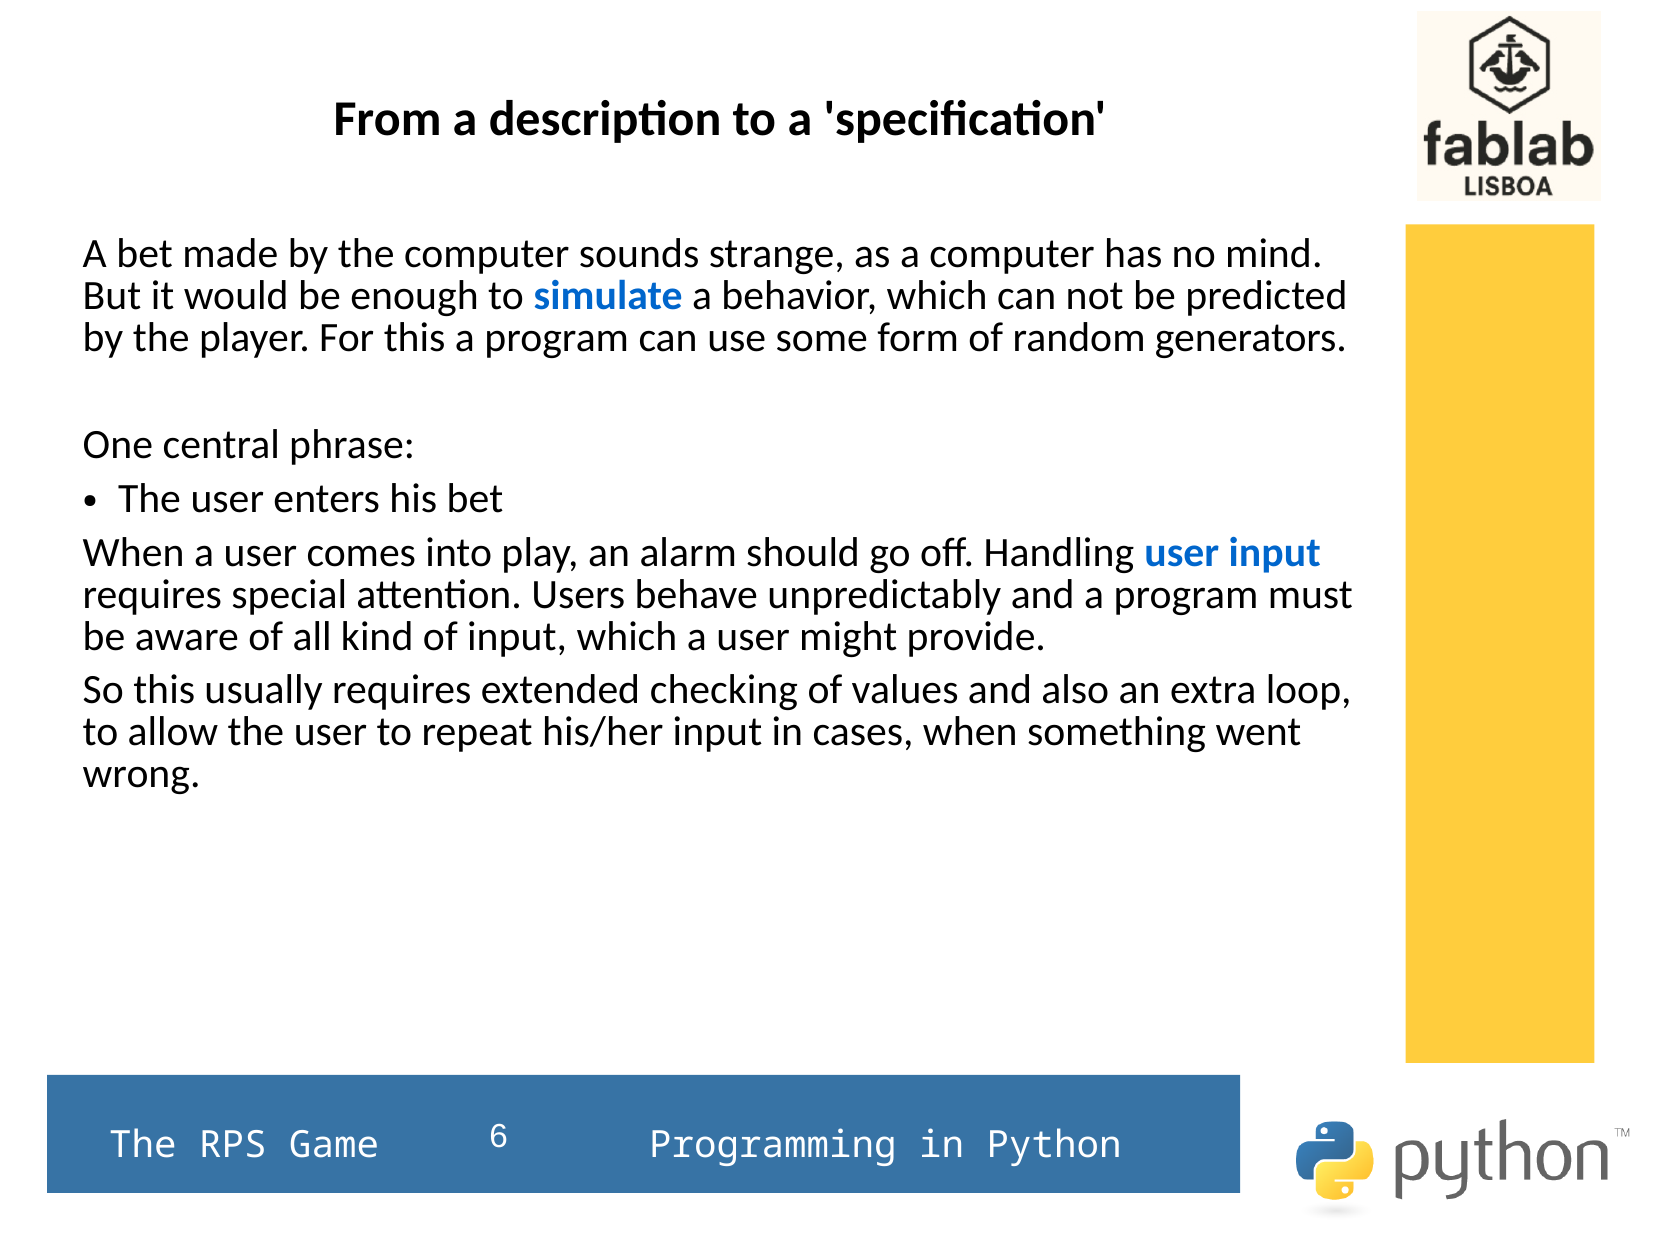

# From a description to a 'specification'
A bet made by the computer sounds strange, as a computer has no mind. But it would be enough to simulate a behavior, which can not be predicted by the player. For this a program can use some form of random generators.
One central phrase:
The user enters his bet
When a user comes into play, an alarm should go off. Handling user input requires special attention. Users behave unpredictably and a program must be aware of all kind of input, which a user might provide.
So this usually requires extended checking of values and also an extra loop, to allow the user to repeat his/her input in cases, when something went wrong.
The RPS Game Programming in Python